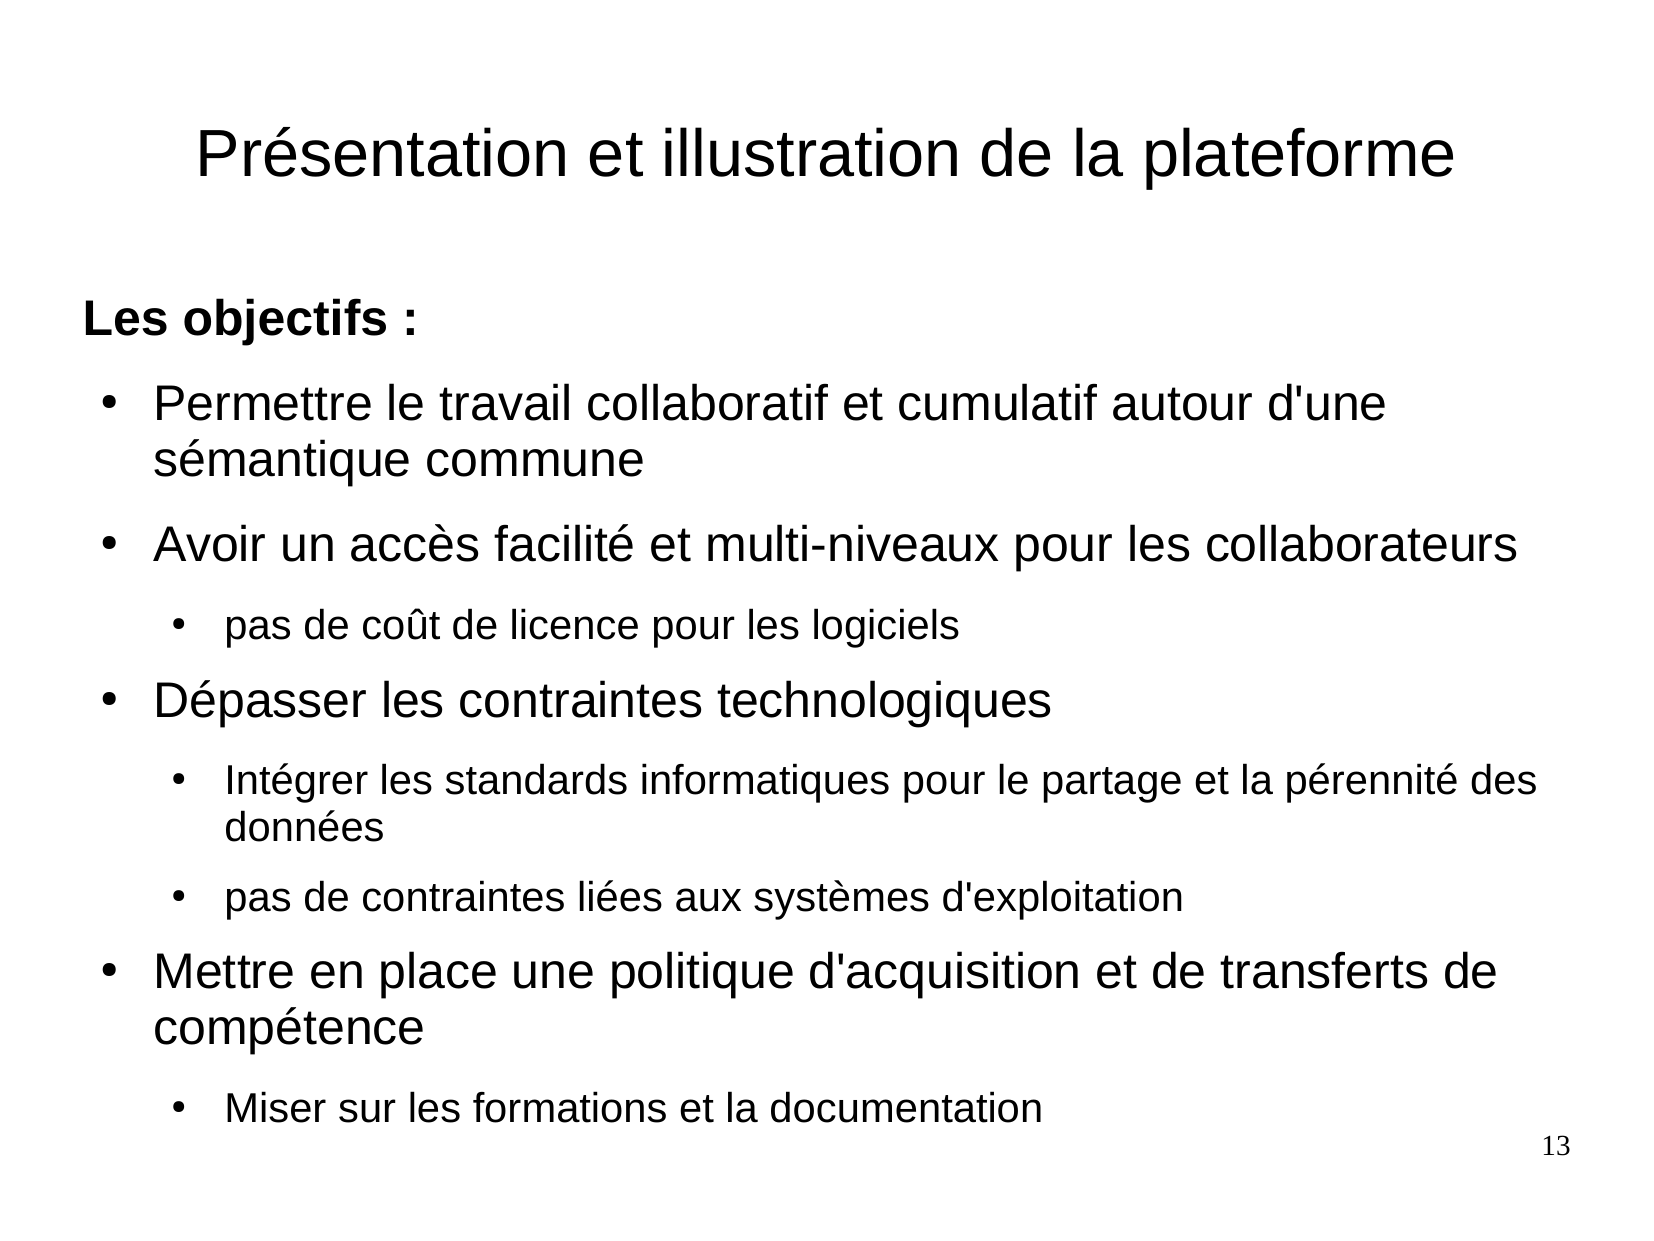

# Présentation et illustration de la plateforme
Les objectifs :
Permettre le travail collaboratif et cumulatif autour d'une sémantique commune
Avoir un accès facilité et multi-niveaux pour les collaborateurs
pas de coût de licence pour les logiciels
Dépasser les contraintes technologiques
Intégrer les standards informatiques pour le partage et la pérennité des données
pas de contraintes liées aux systèmes d'exploitation
Mettre en place une politique d'acquisition et de transferts de compétence
Miser sur les formations et la documentation
13